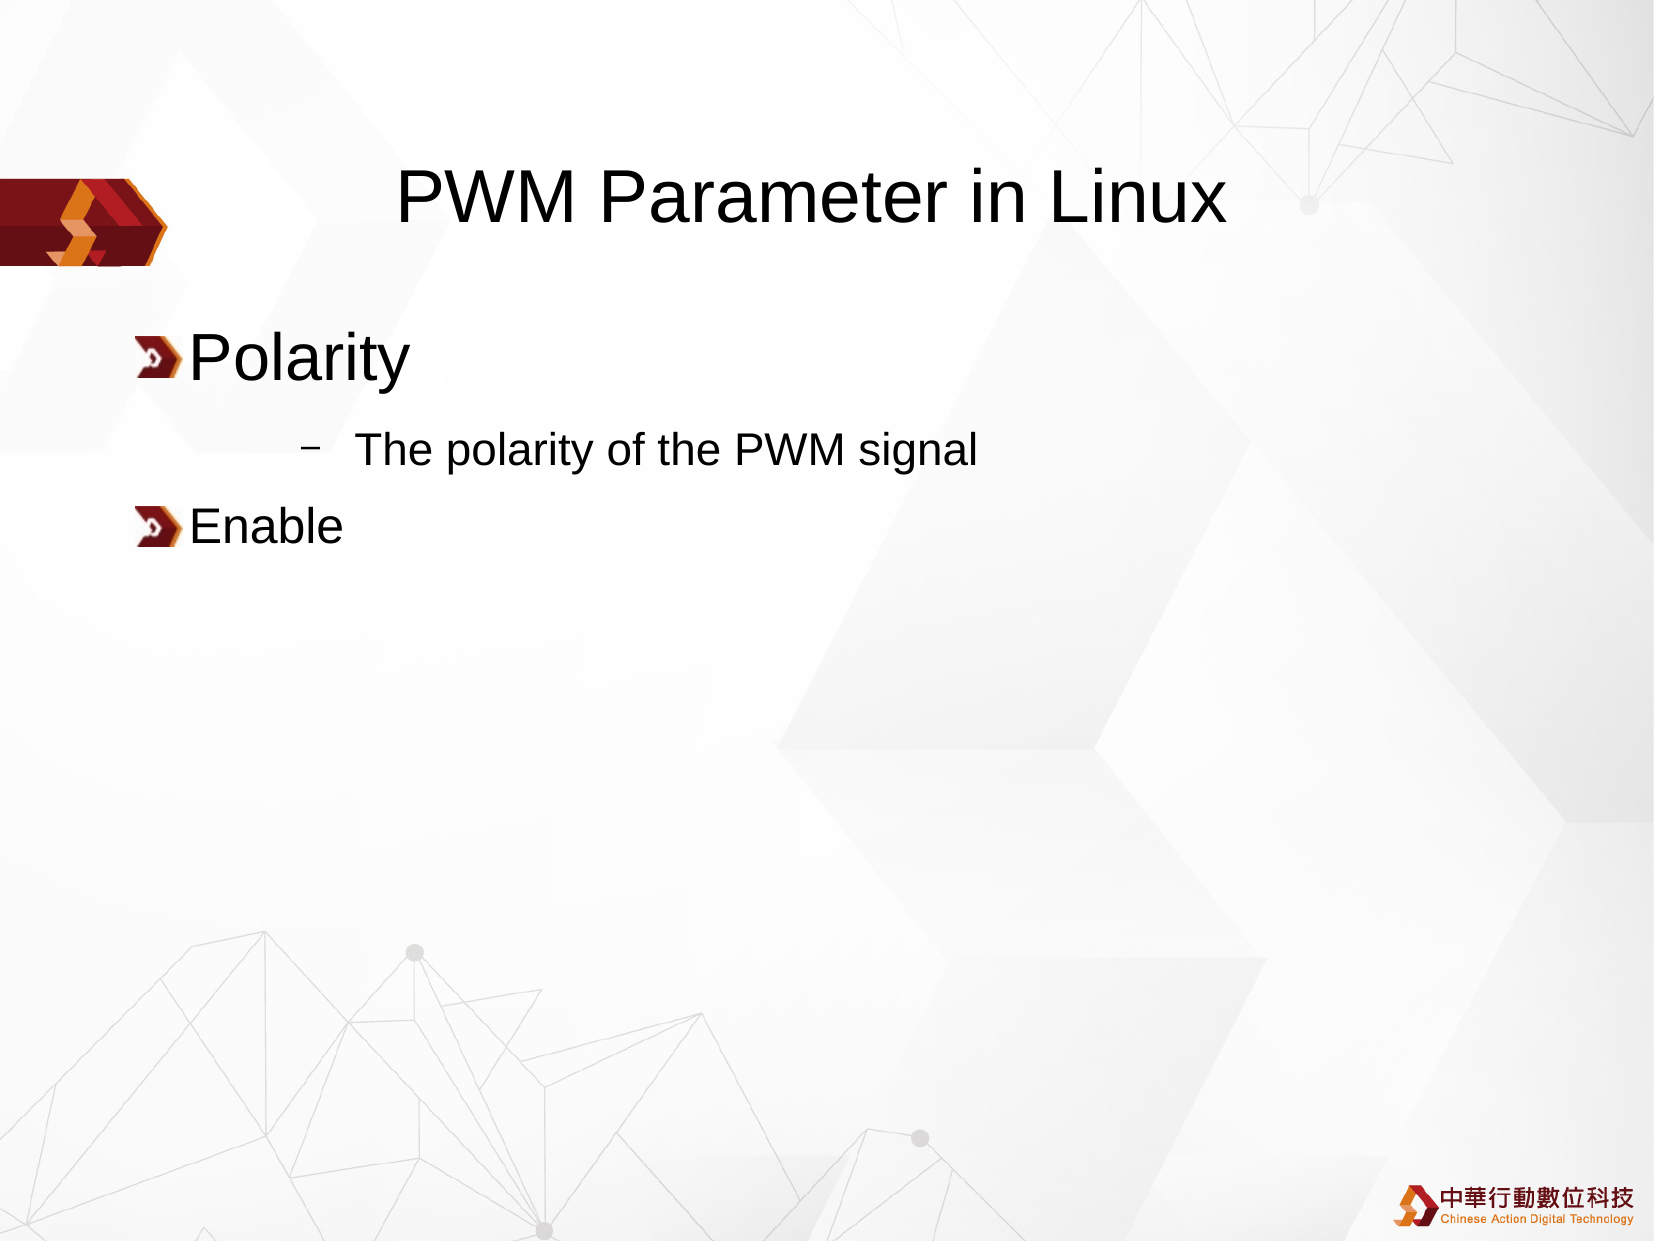

# PWM Parameter in Linux
Polarity
The polarity of the PWM signal
Enable